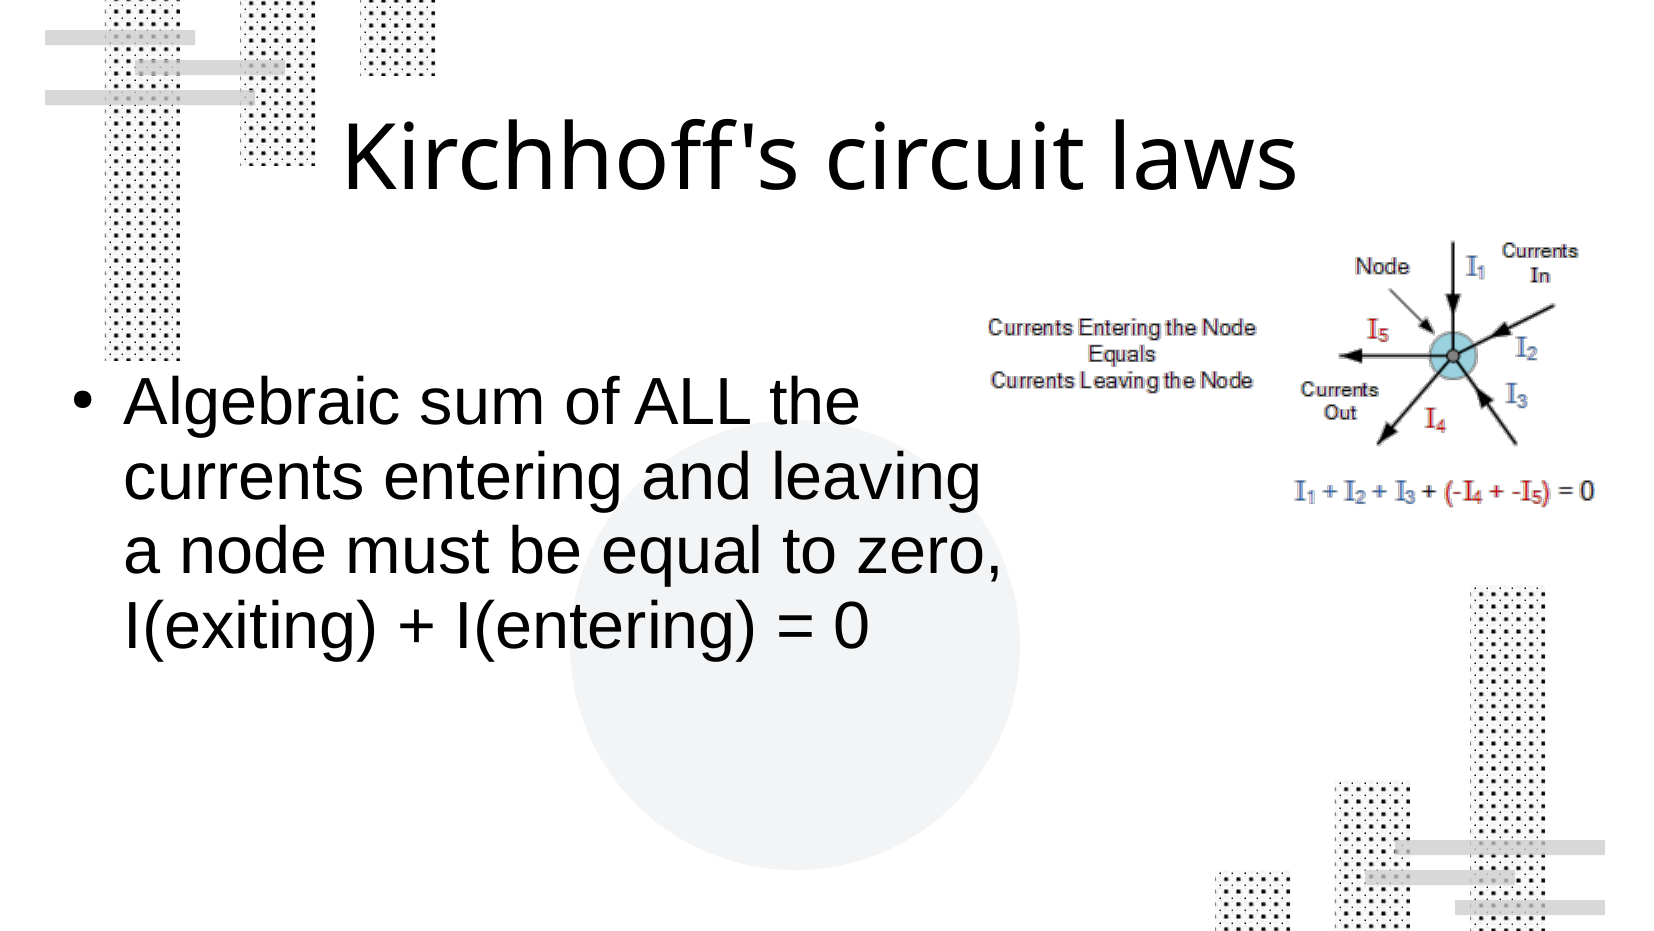

# Kirchhoff's circuit laws
Algebraic sum of ALL the currents entering and leaving a node must be equal to zero, I(exiting) + I(entering) = 0